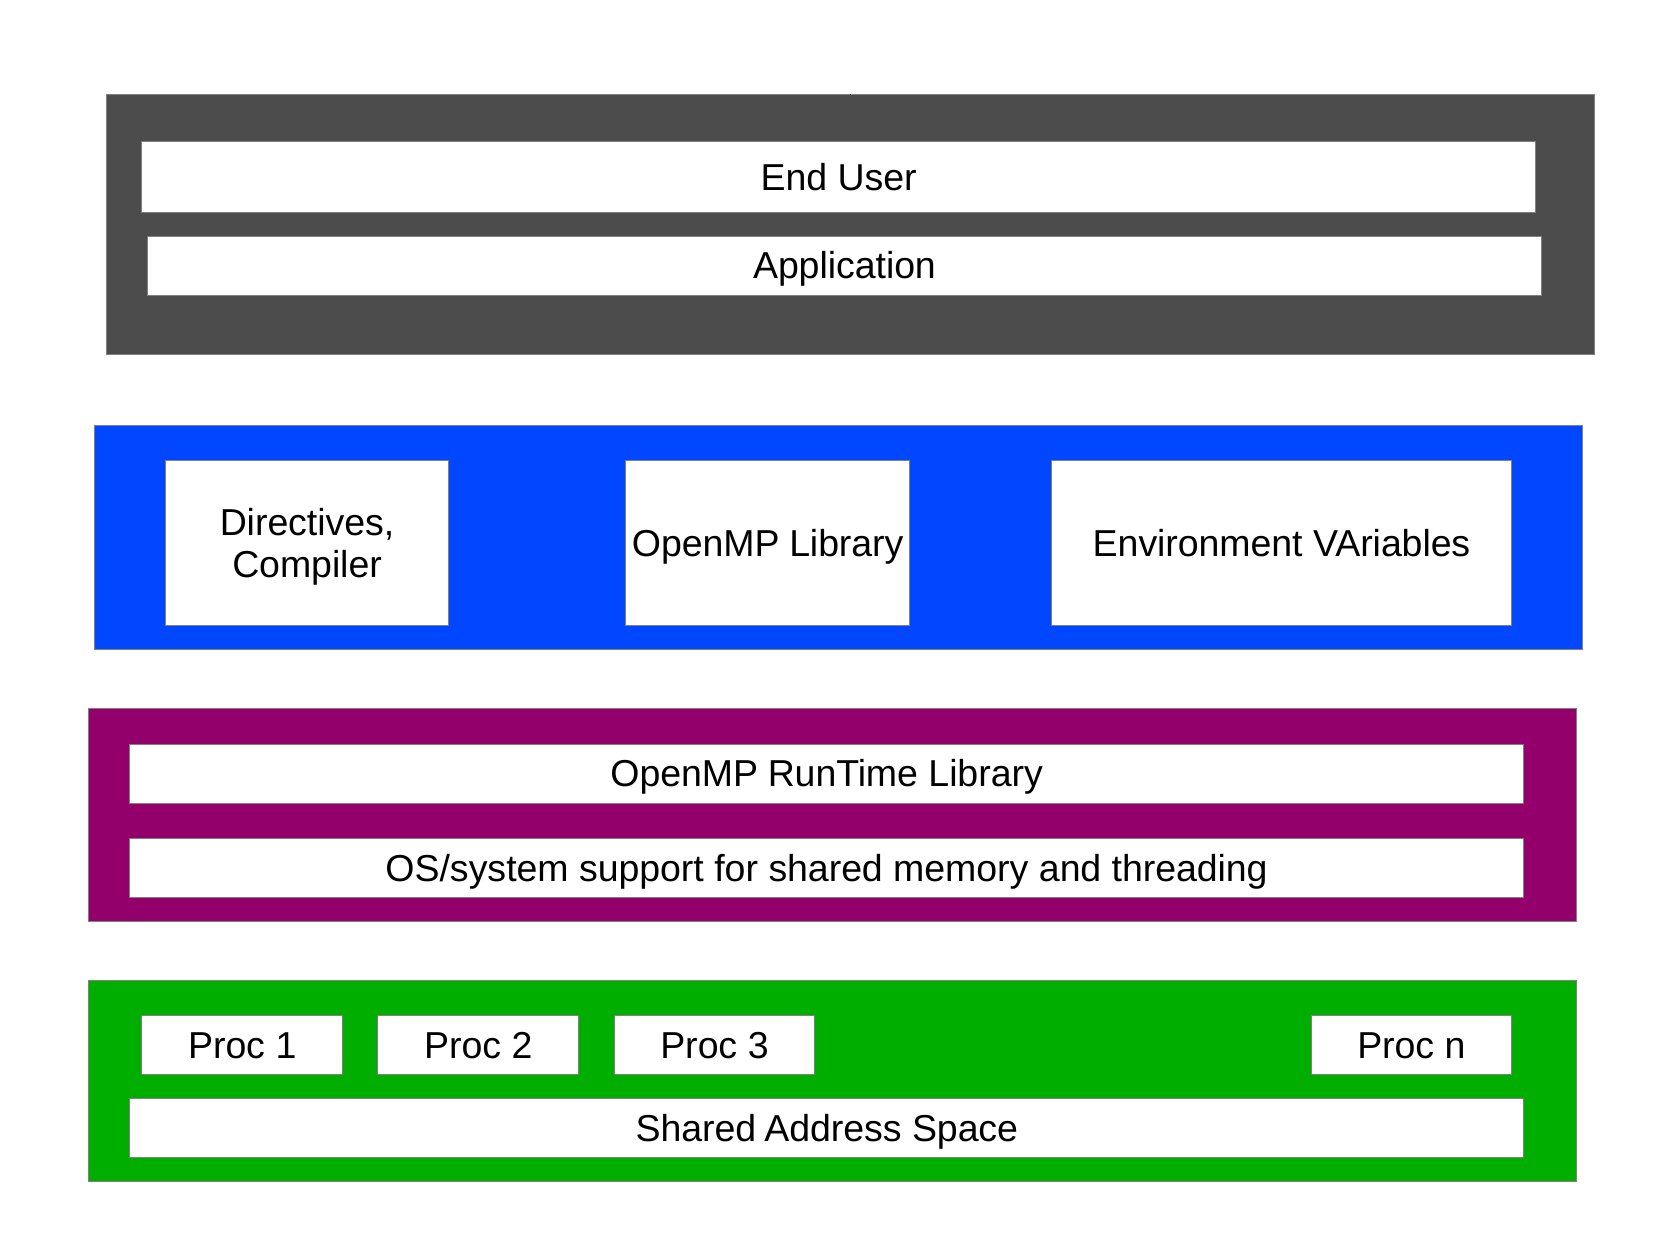

End User
Application
Directives,
Compiler
OpenMP Library
Environment VAriables
OpenMP RunTime Library
OS/system support for shared memory and threading
Proc 1
Proc 2
Proc 3
Proc n
Shared Address Space